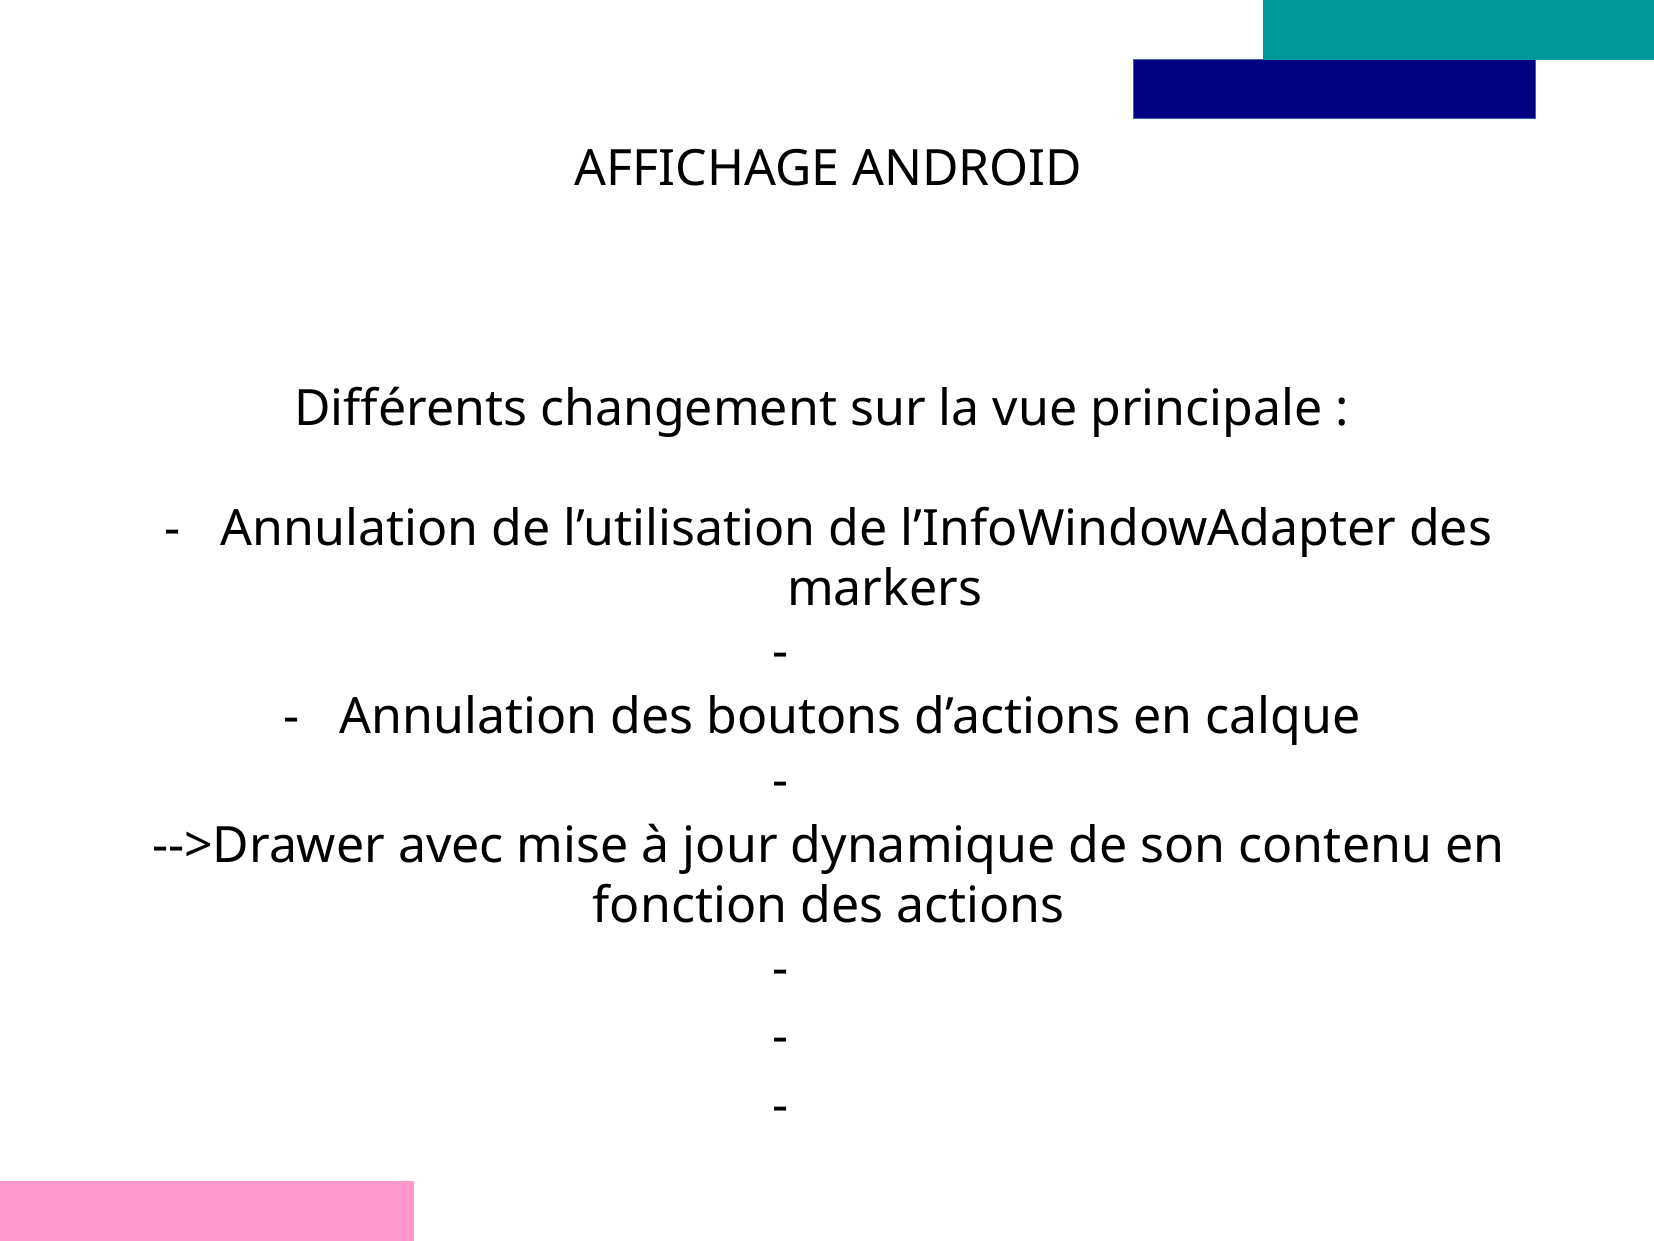

AFFICHAGE ANDROID
Différents changement sur la vue principale :
Annulation de l’utilisation de l’InfoWindowAdapter des markers
Annulation des boutons d’actions en calque
-->Drawer avec mise à jour dynamique de son contenu en fonction des actions